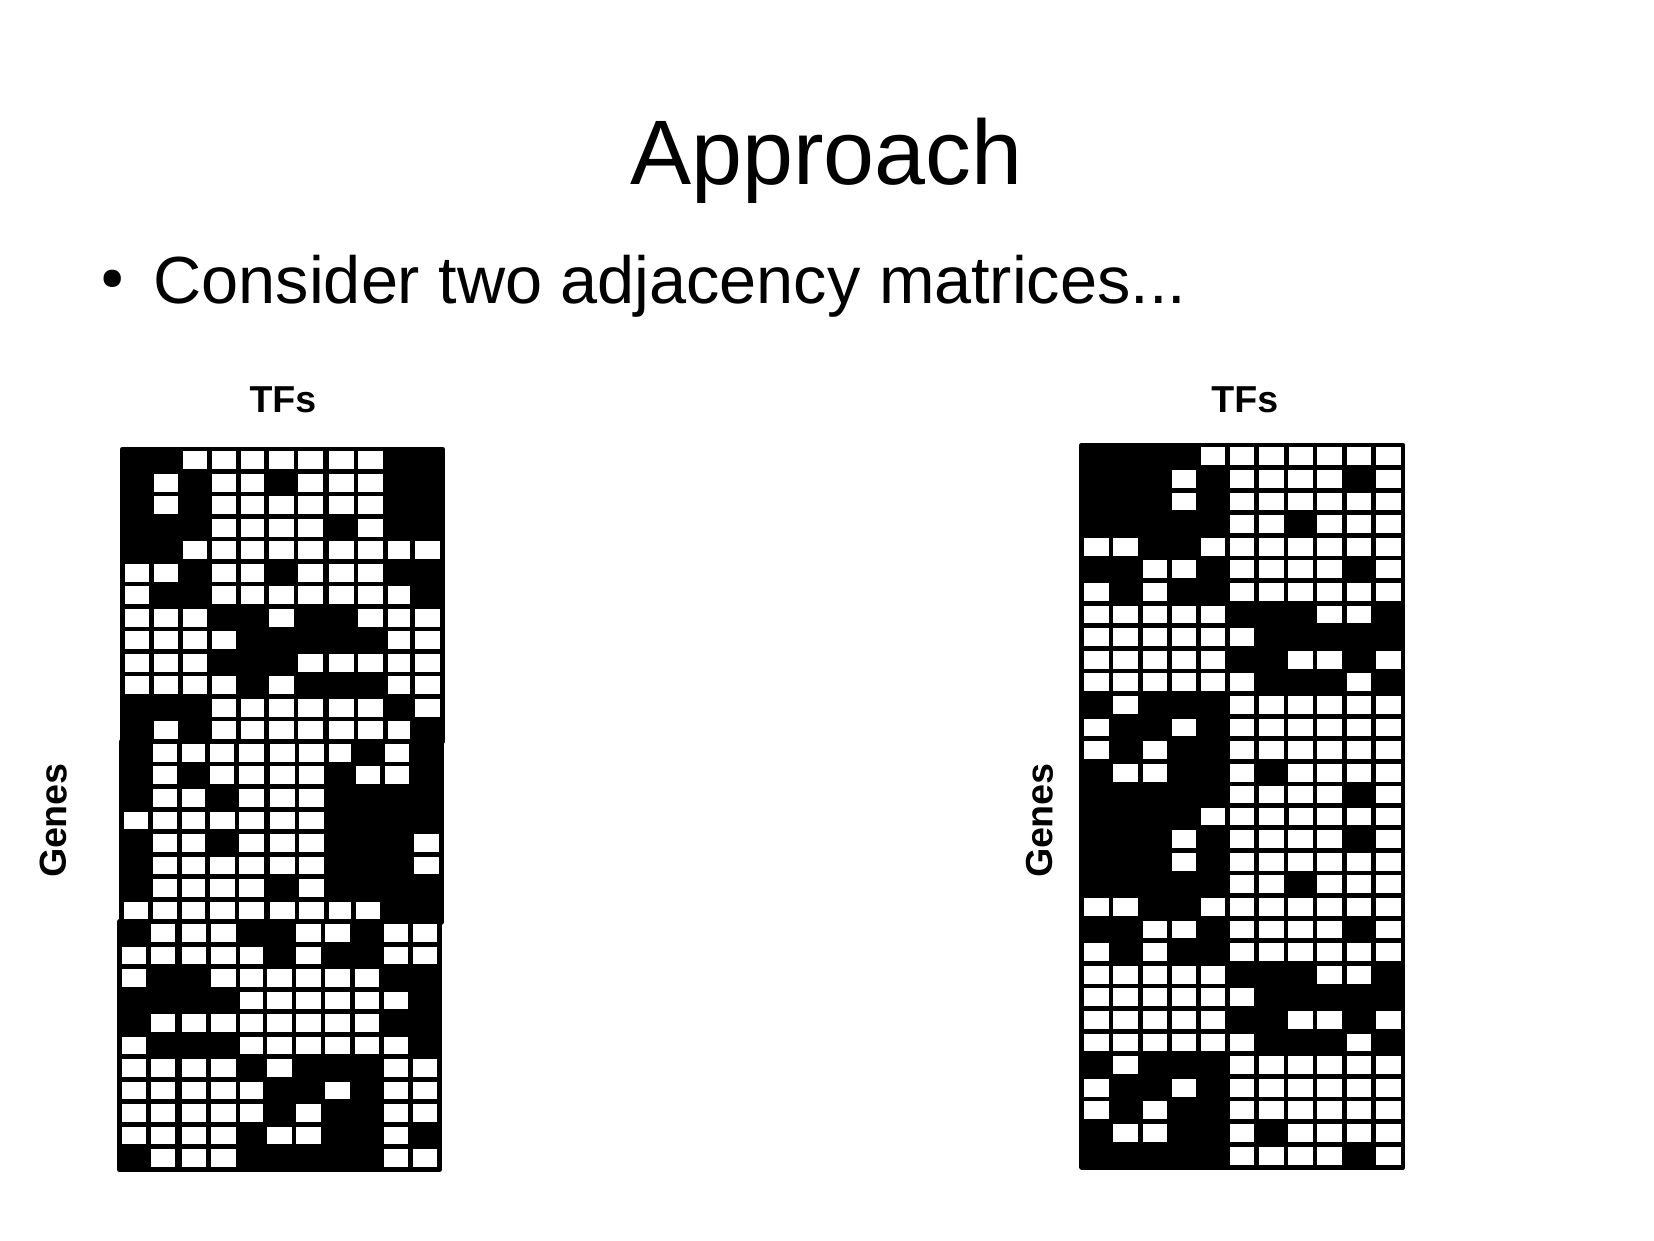

# Approach
Consider two adjacency matrices...
TFs
TFs
Genes
Genes